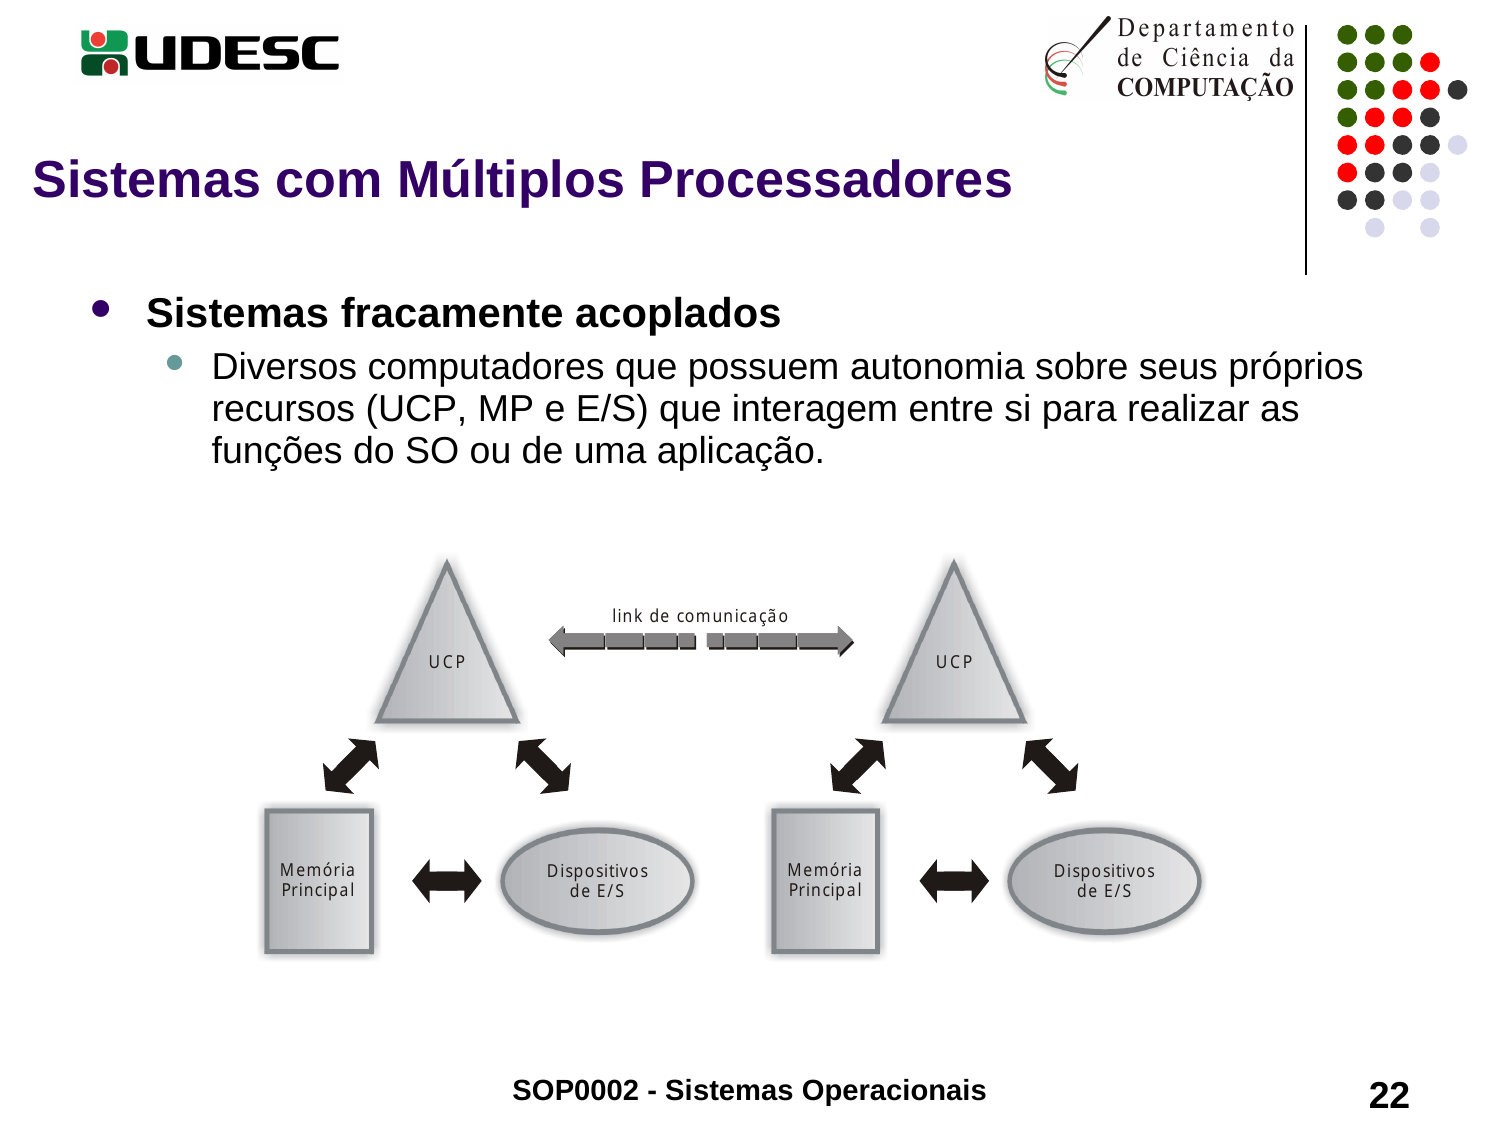

# Sistemas com Múltiplos Processadores
Sistemas fracamente acoplados
Diversos computadores que possuem autonomia sobre seus próprios recursos (UCP, MP e E/S) que interagem entre si para realizar as funções do SO ou de uma aplicação.
22